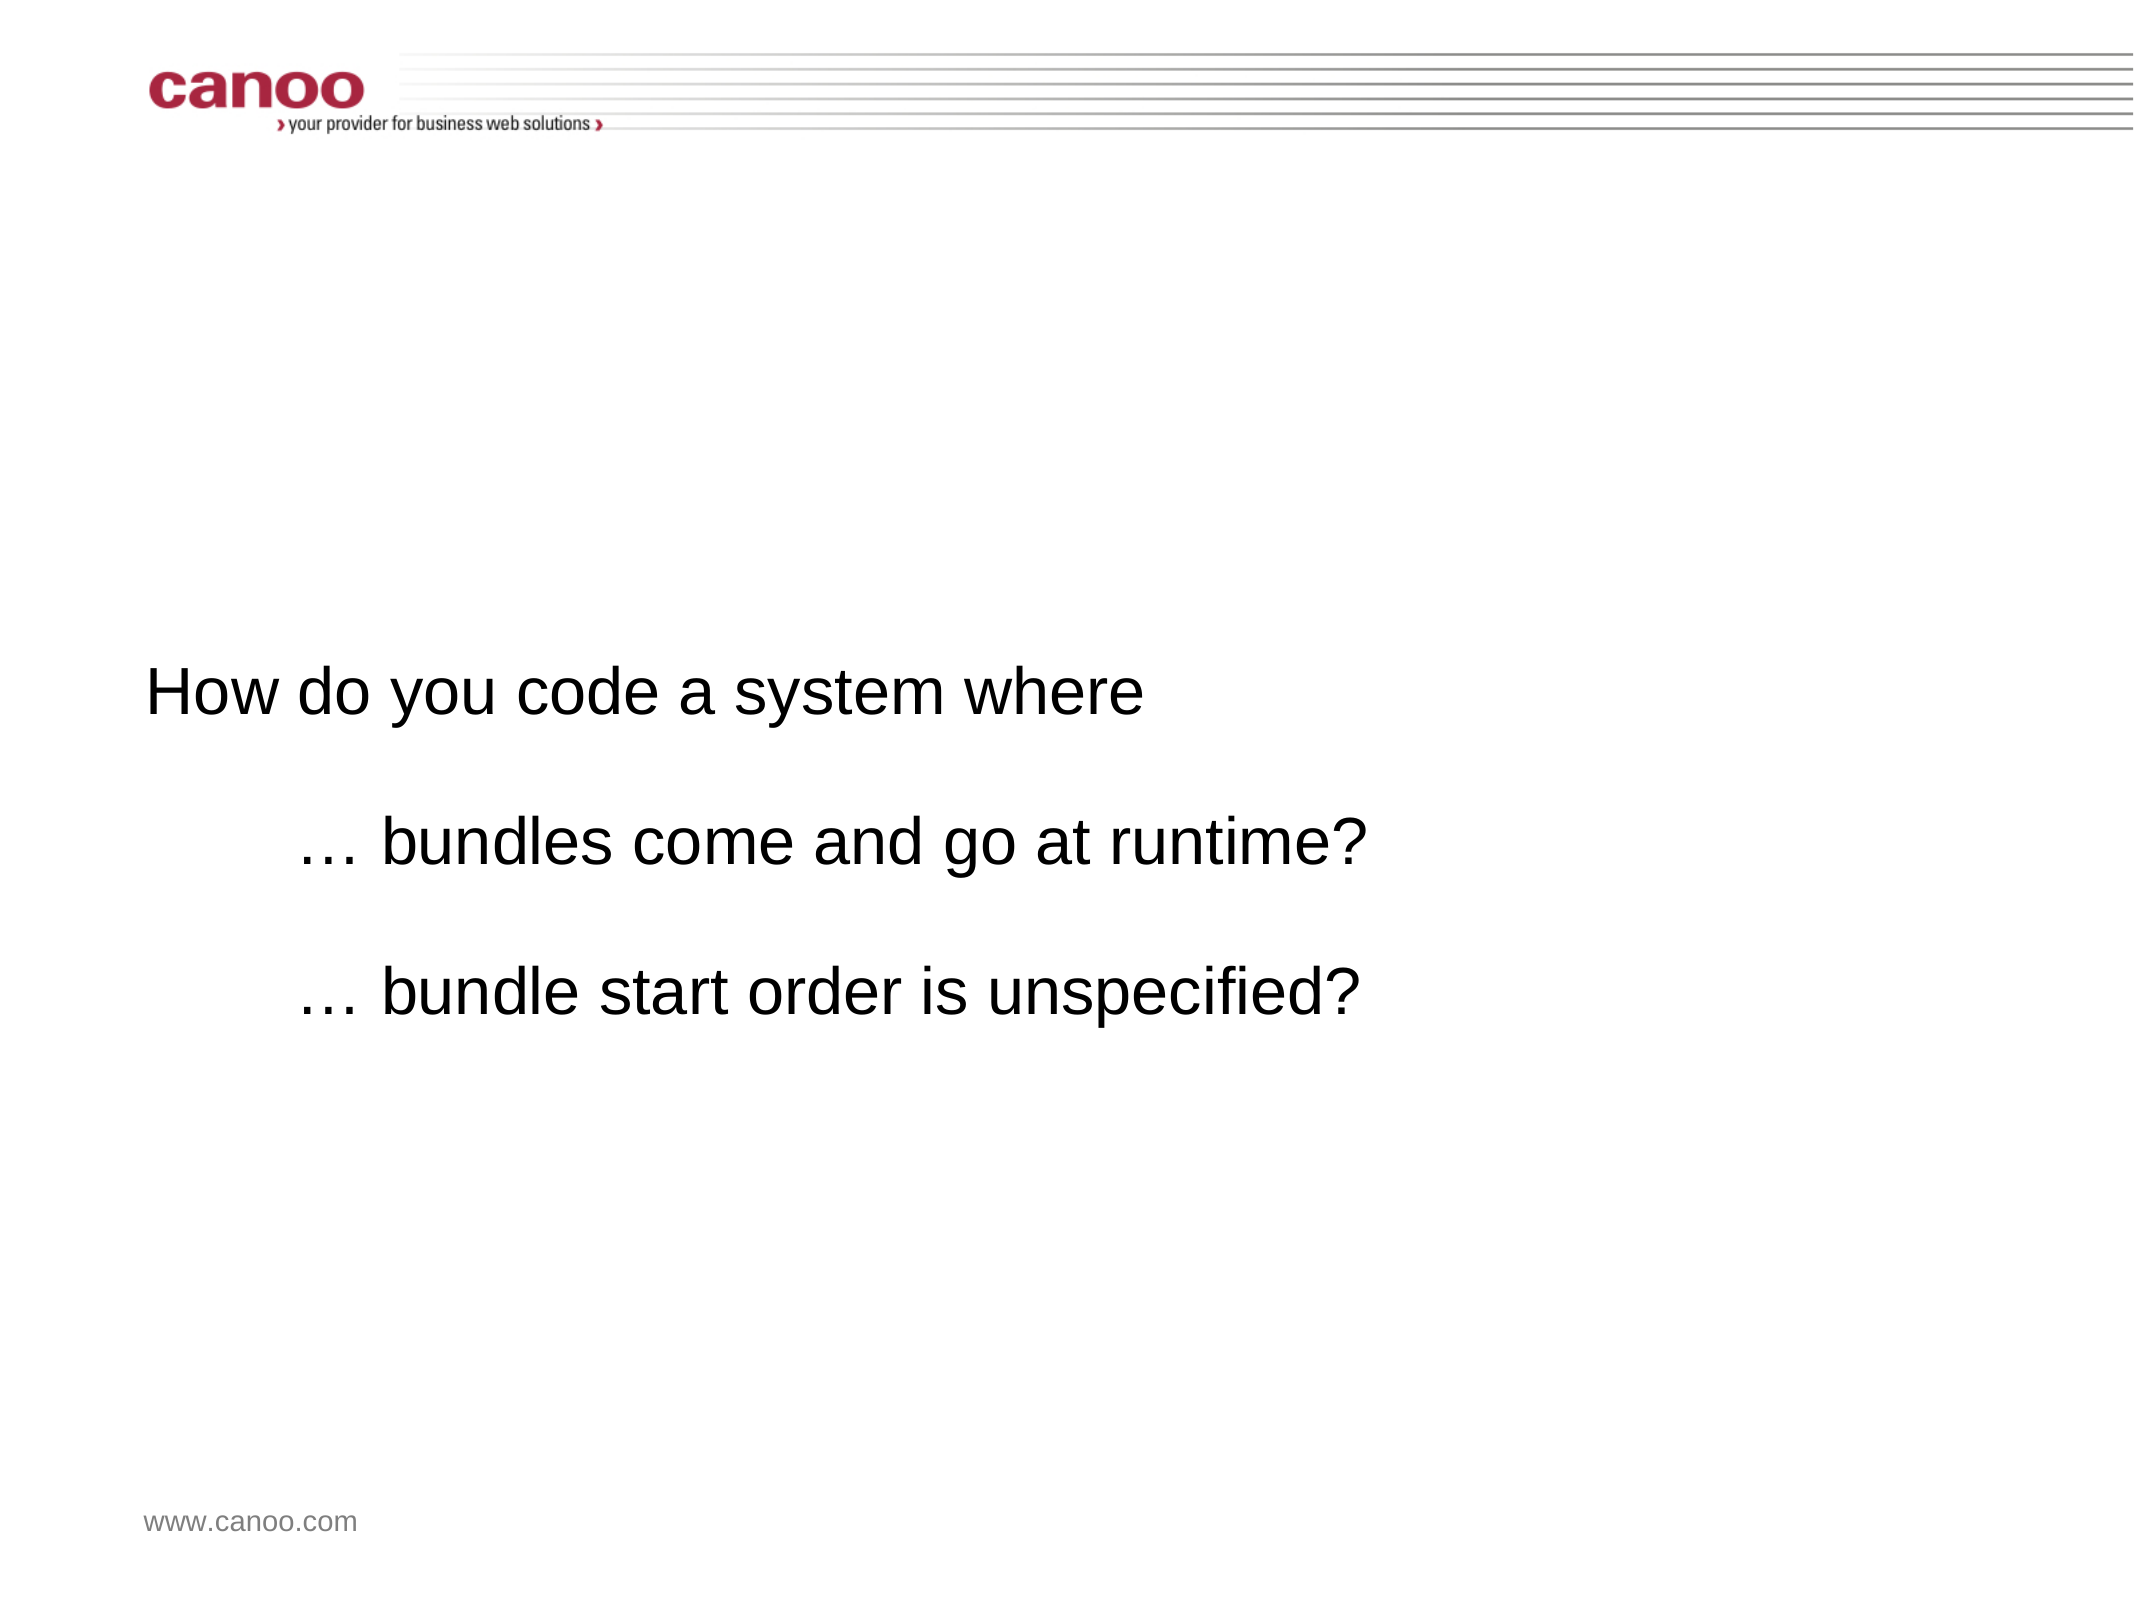

# How do you code a system where
	… bundles come and go at runtime?
	… bundle start order is unspecified?